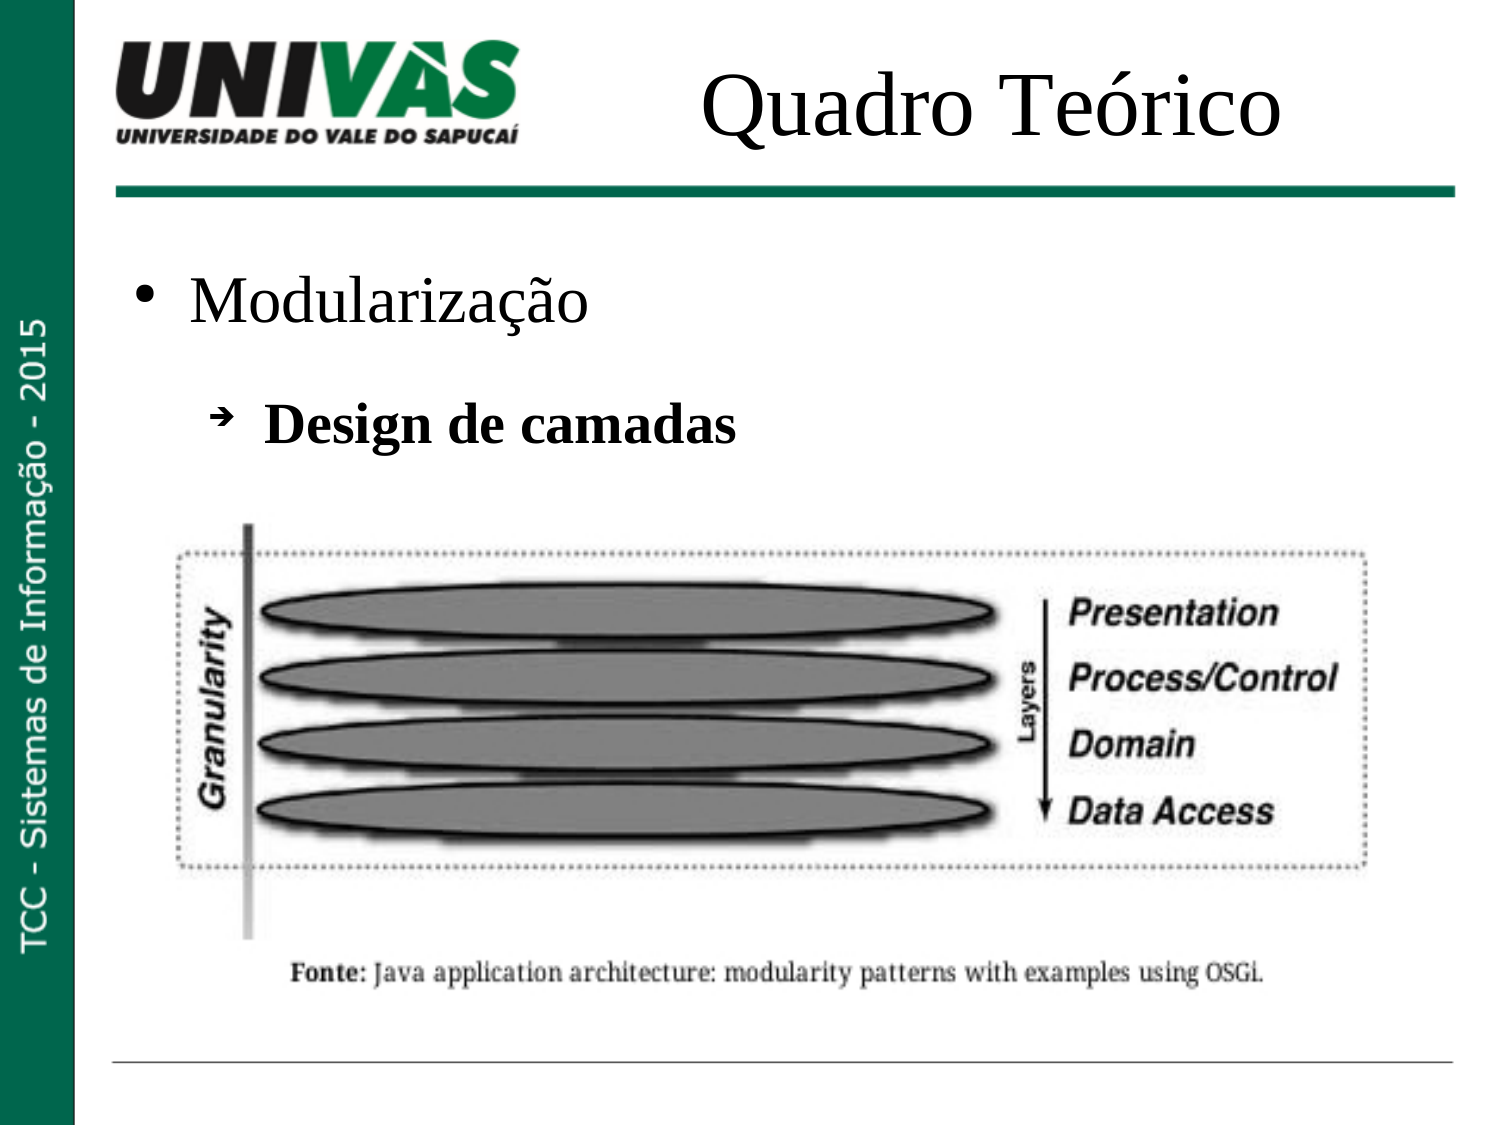

# Quadro Teórico
Modularização
Design de camadas